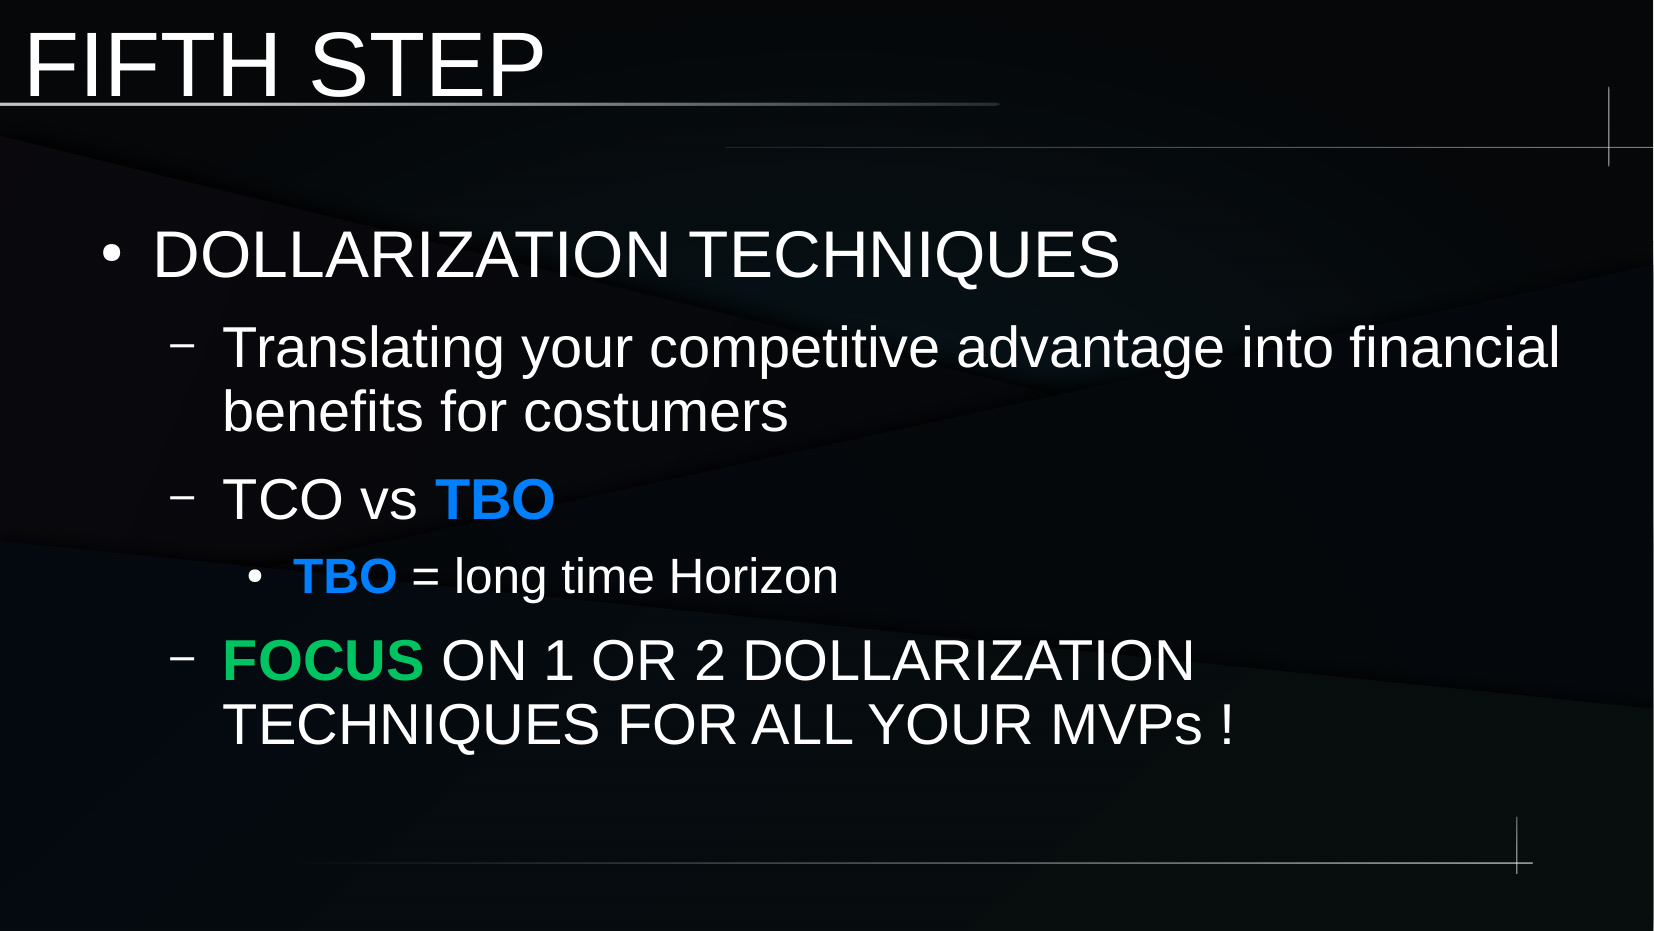

# FIFTH STEP
DOLLARIZATION TECHNIQUES
Translating your competitive advantage into financial benefits for costumers
TCO vs TBO
TBO = long time Horizon
FOCUS ON 1 OR 2 DOLLARIZATION TECHNIQUES FOR ALL YOUR MVPs !